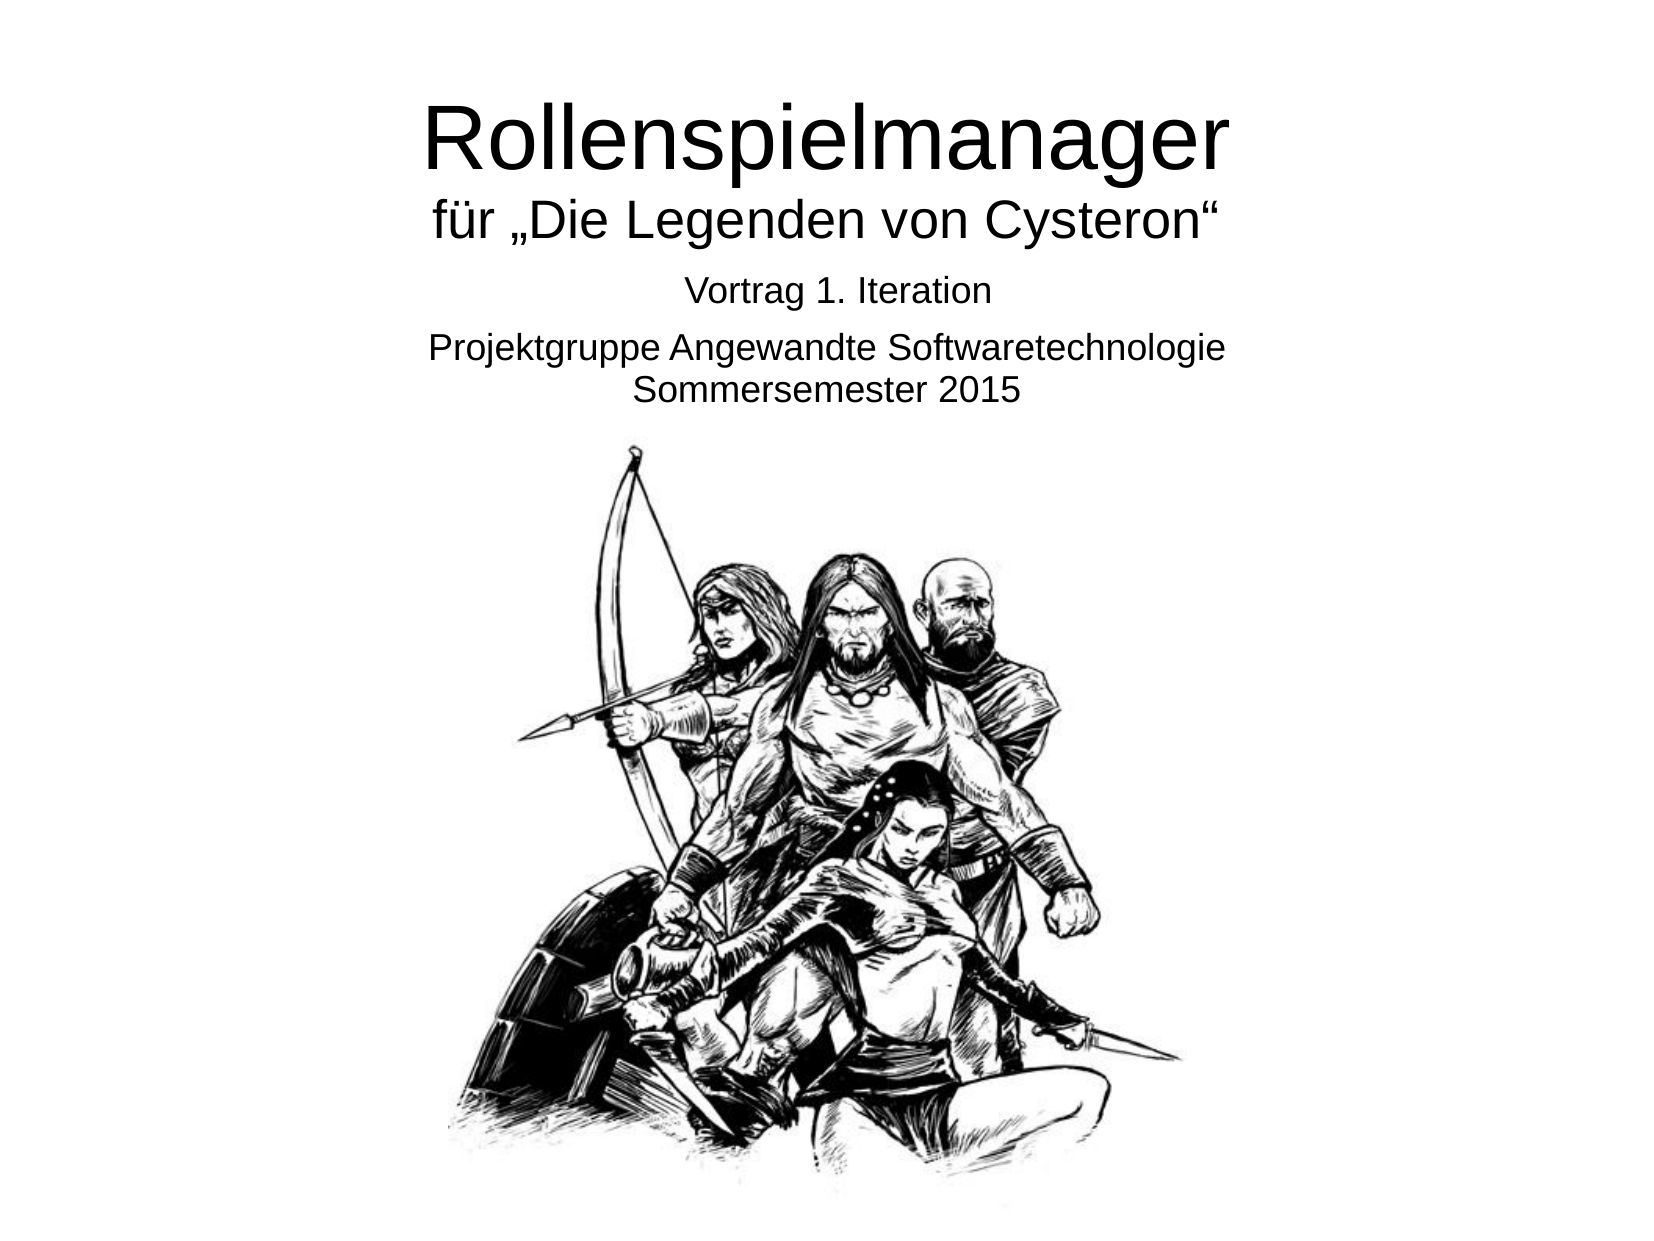

# Rollenspielmanager für „Die Legenden von Cysteron“
Vortrag 1. Iteration
Projektgruppe Angewandte Softwaretechnologie
Sommersemester 2015